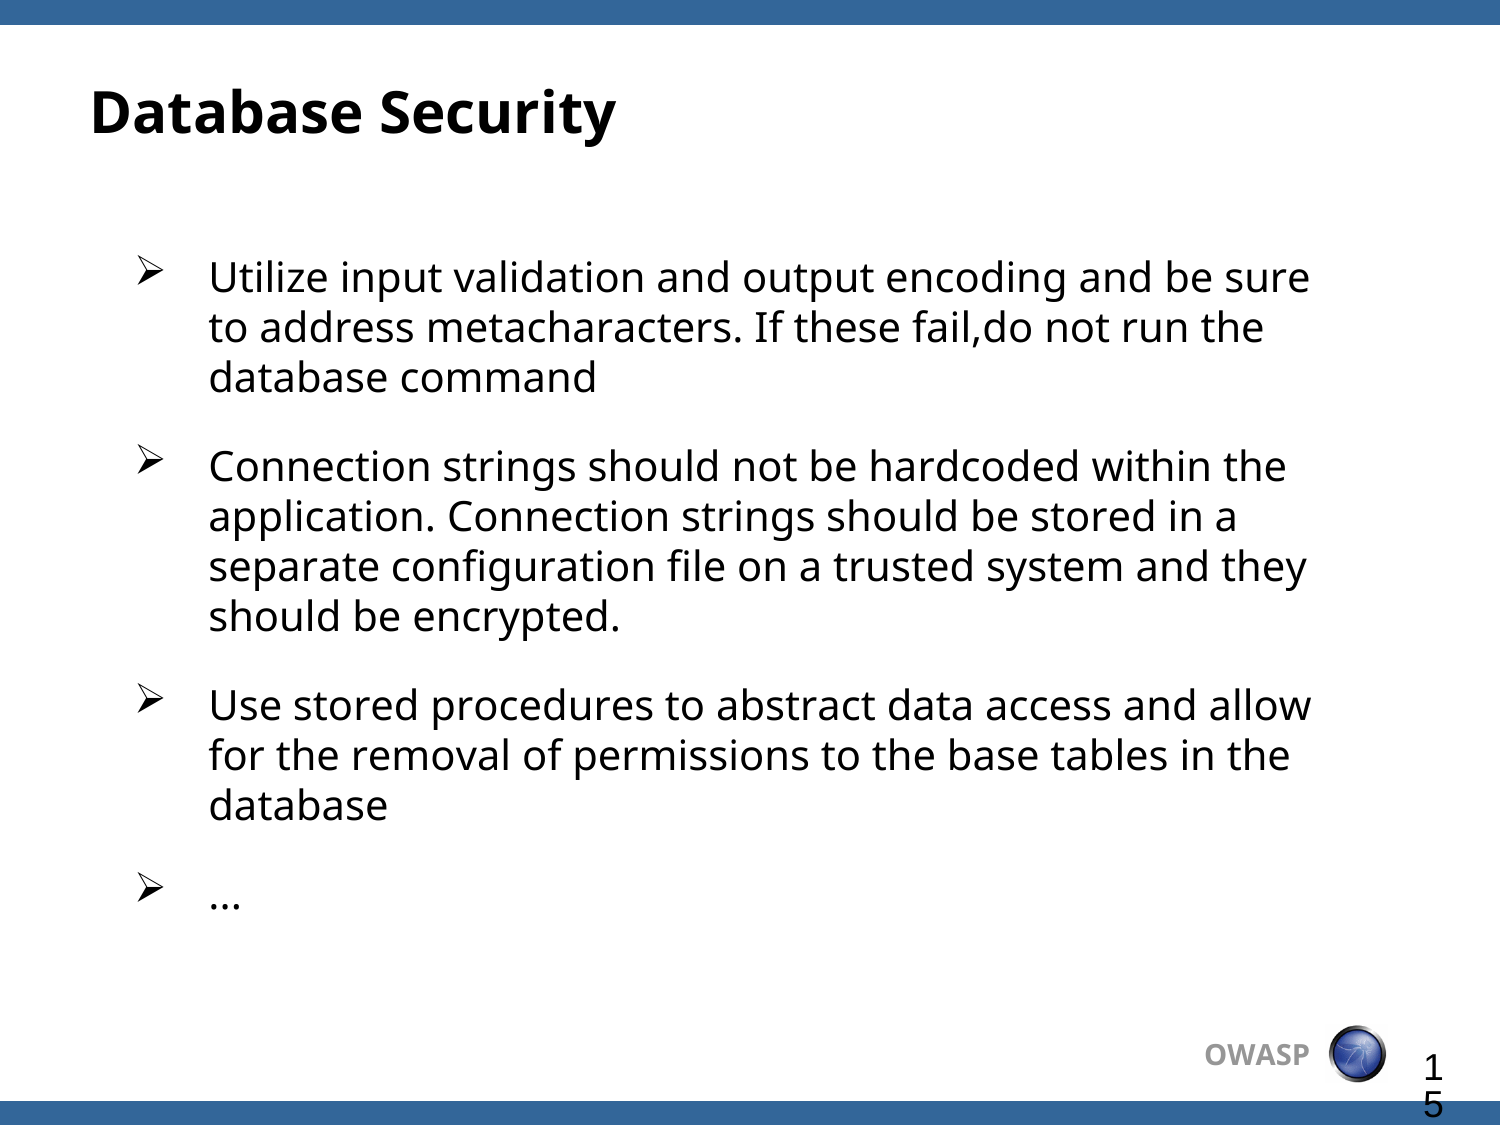

# Database Security
Utilize input validation and output encoding and be sure to address metacharacters. If these fail,do not run the database command
Connection strings should not be hardcoded within the application. Connection strings should be stored in a separate configuration file on a trusted system and they should be encrypted.
Use stored procedures to abstract data access and allow for the removal of permissions to the base tables in the database
...
15